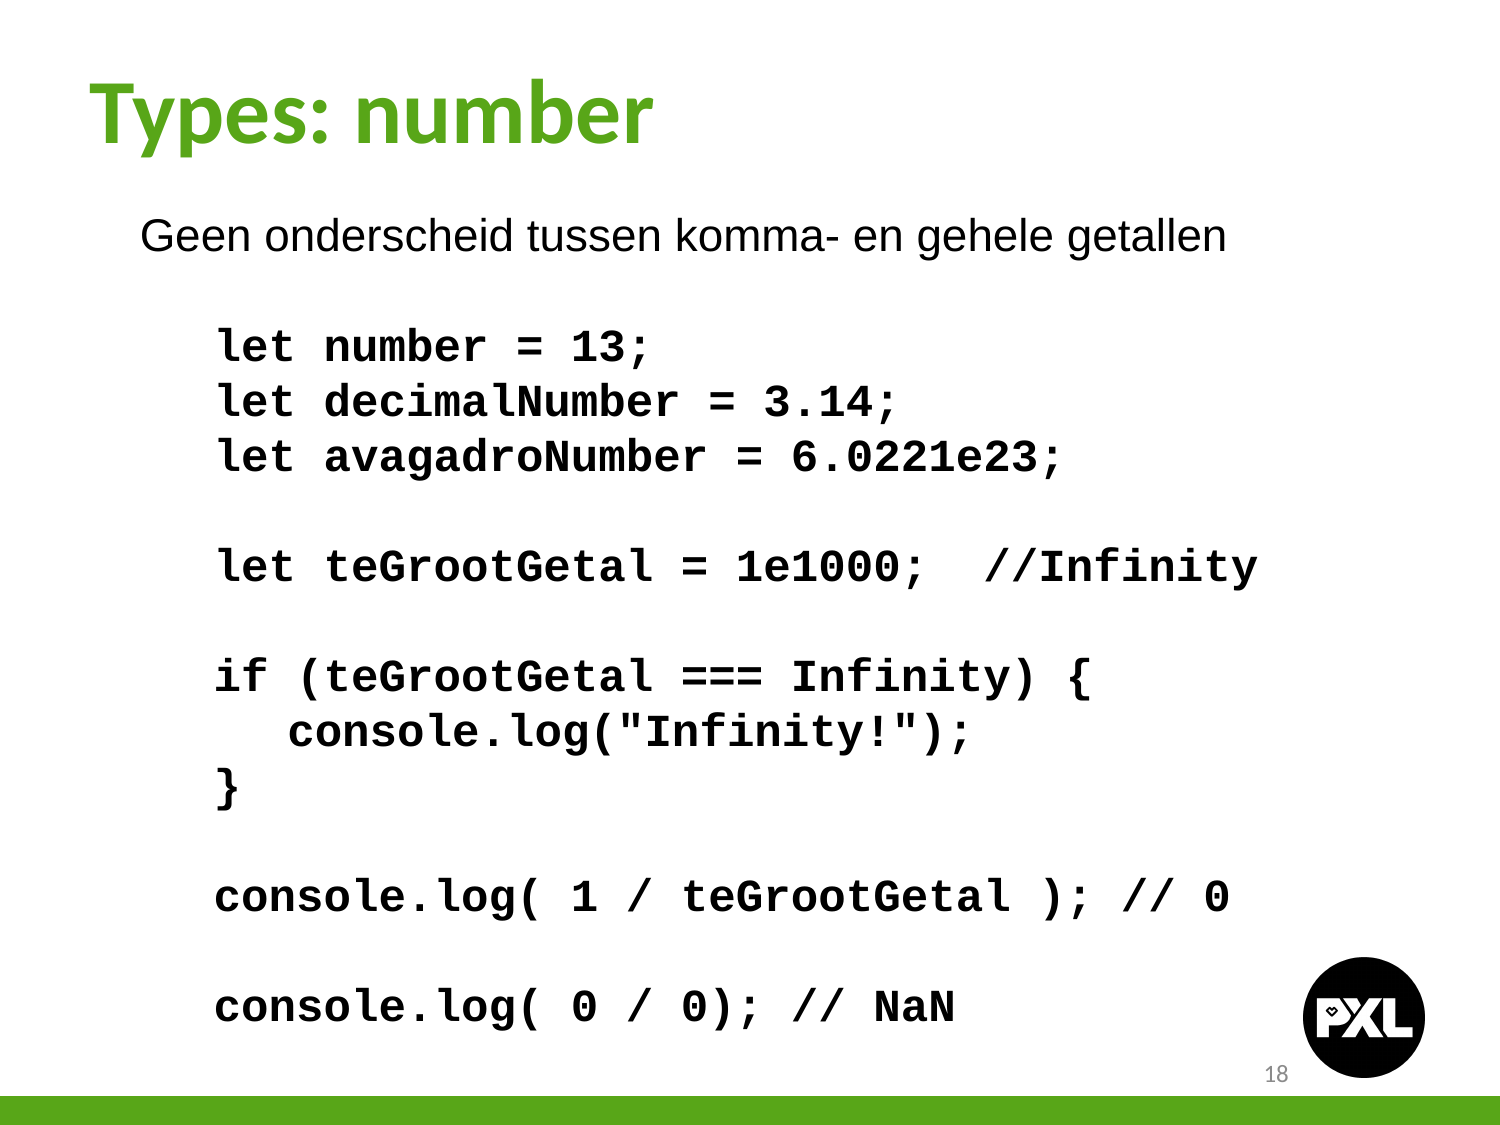

Types: number
Geen onderscheid tussen komma- en gehele getallen
	let number = 13;
	let decimalNumber = 3.14;
	let avagadroNumber = 6.0221e23;
	let teGrootGetal = 1e1000; //Infinity
	if (teGrootGetal === Infinity) {
		console.log("Infinity!");
	}
	console.log( 1 / teGrootGetal ); // 0
	console.log( 0 / 0); // NaN